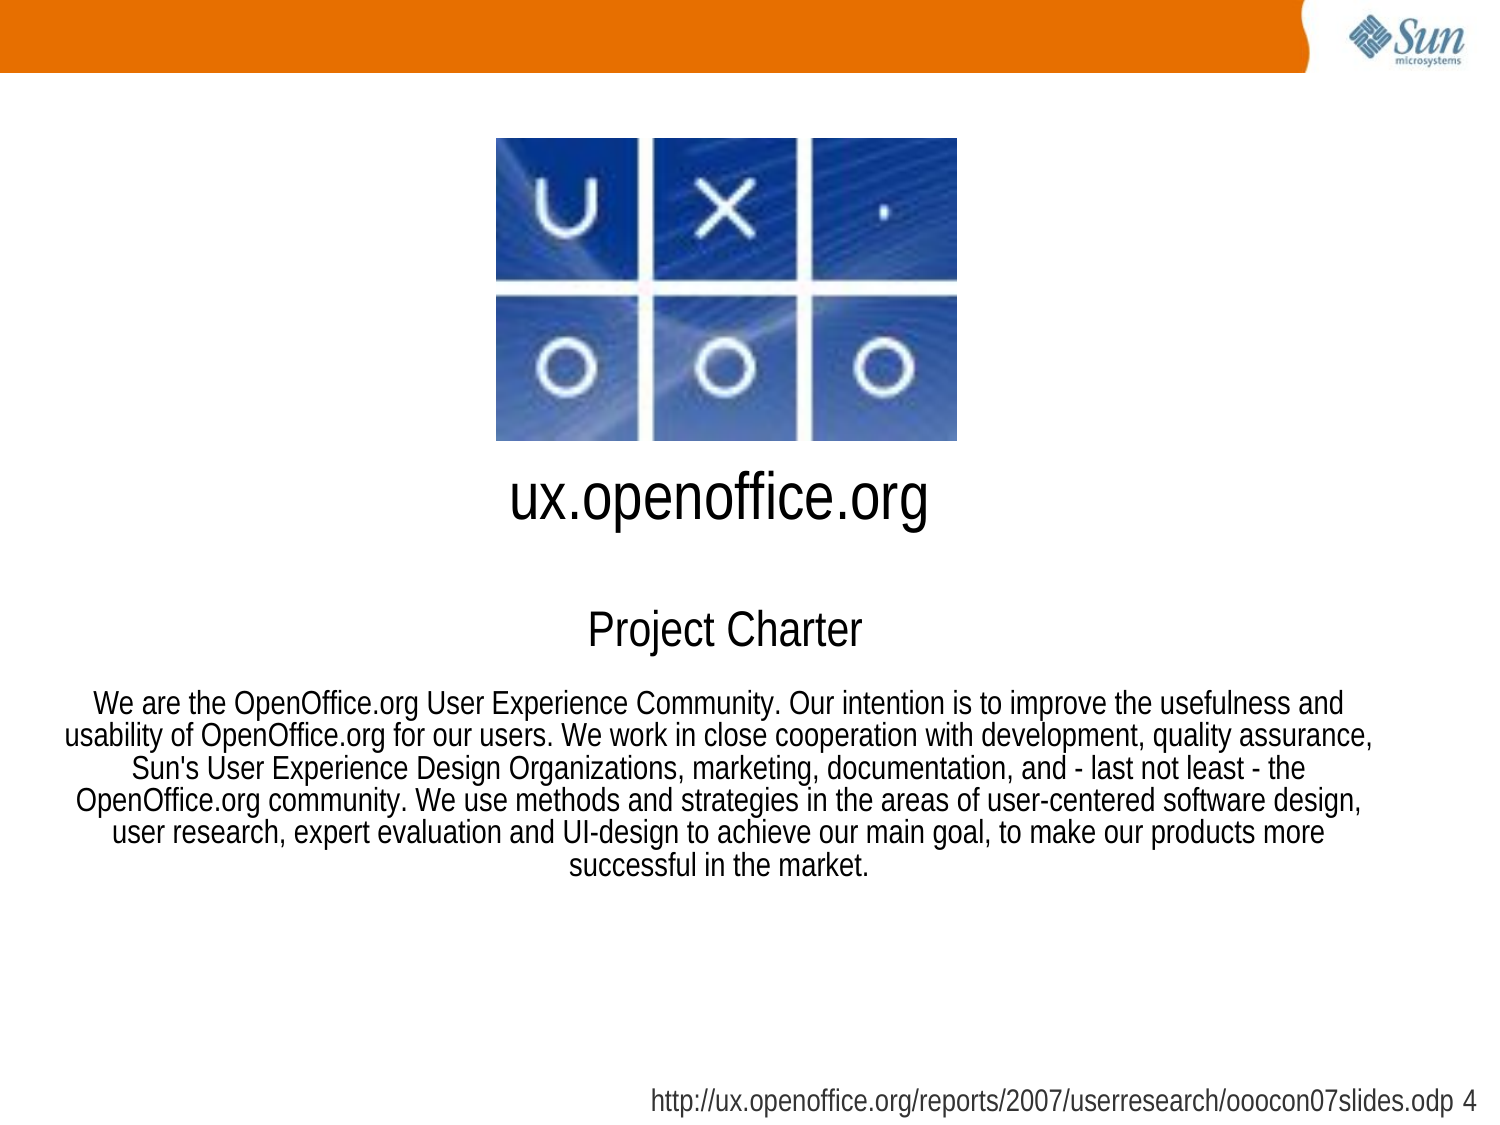

# ux.openoffice.org
Project Charter
We are the OpenOffice.org User Experience Community. Our intention is to improve the usefulness and usability of OpenOffice.org for our users. We work in close cooperation with development, quality assurance, Sun's User Experience Design Organizations, marketing, documentation, and - last not least - the OpenOffice.org community. We use methods and strategies in the areas of user-centered software design, user research, expert evaluation and UI-design to achieve our main goal, to make our products more successful in the market.